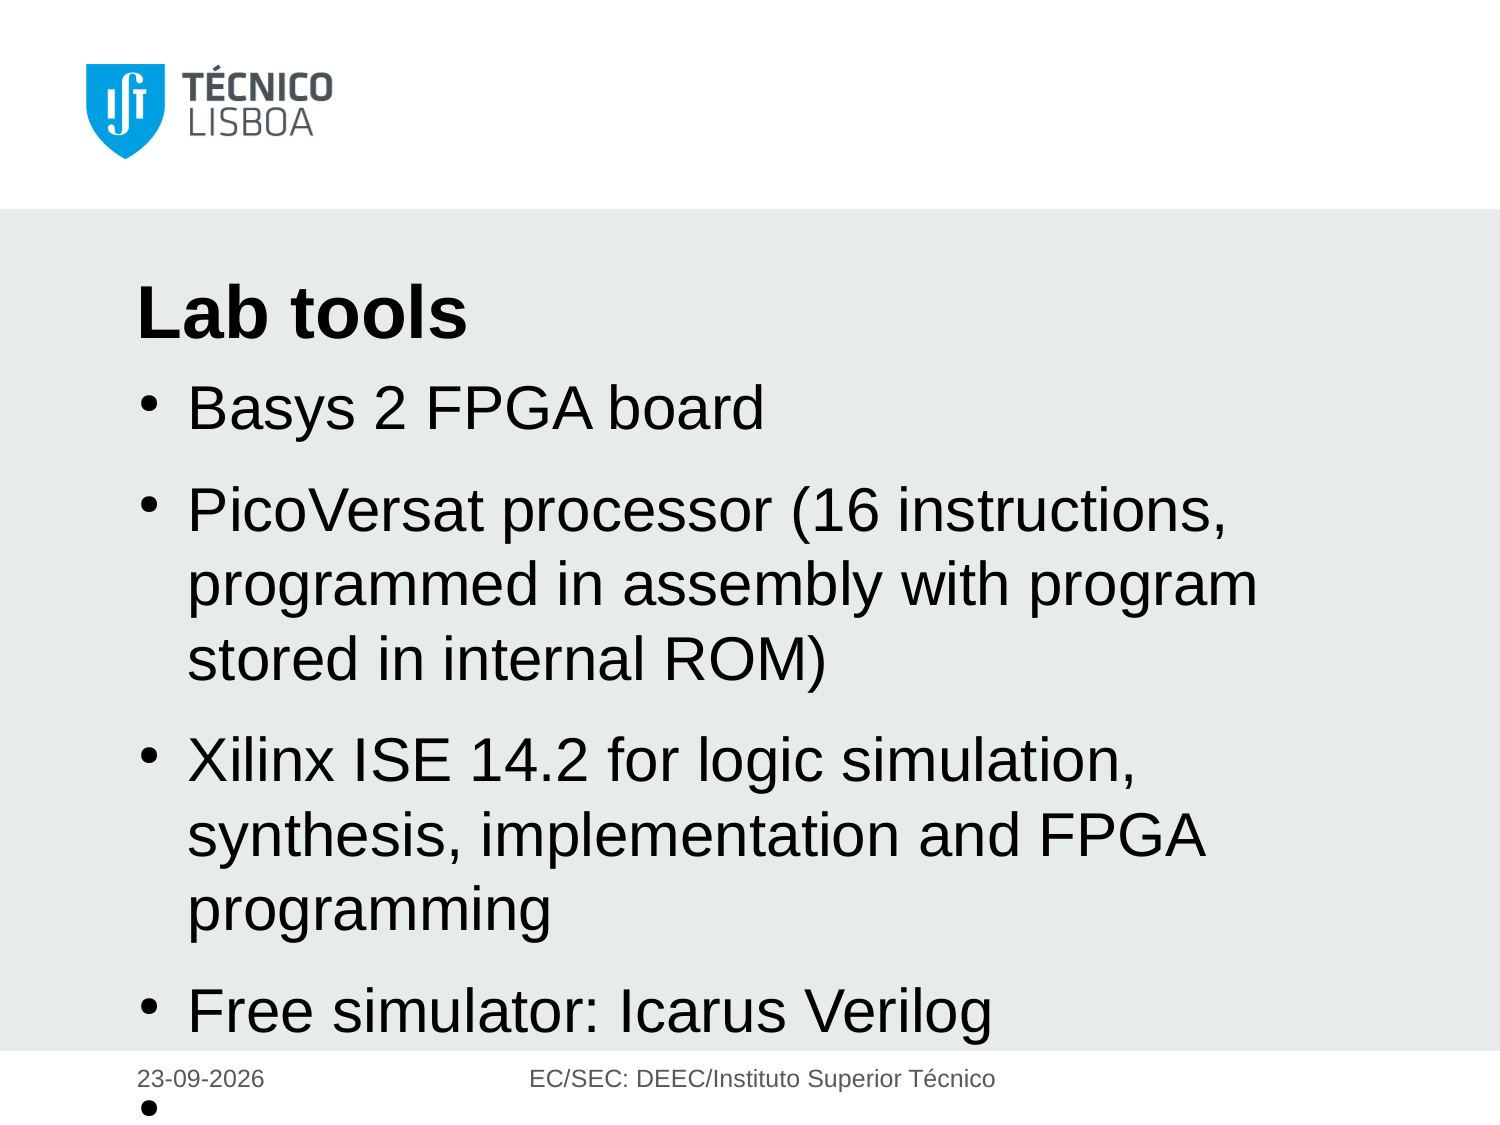

# Lab tools
Basys 2 FPGA board
PicoVersat processor (16 instructions, programmed in assembly with program stored in internal ROM)
Xilinx ISE 14.2 for logic simulation, synthesis, implementation and FPGA programming
Free simulator: Icarus Verilog
EC/SEC: DEEC/Instituto Superior Técnico